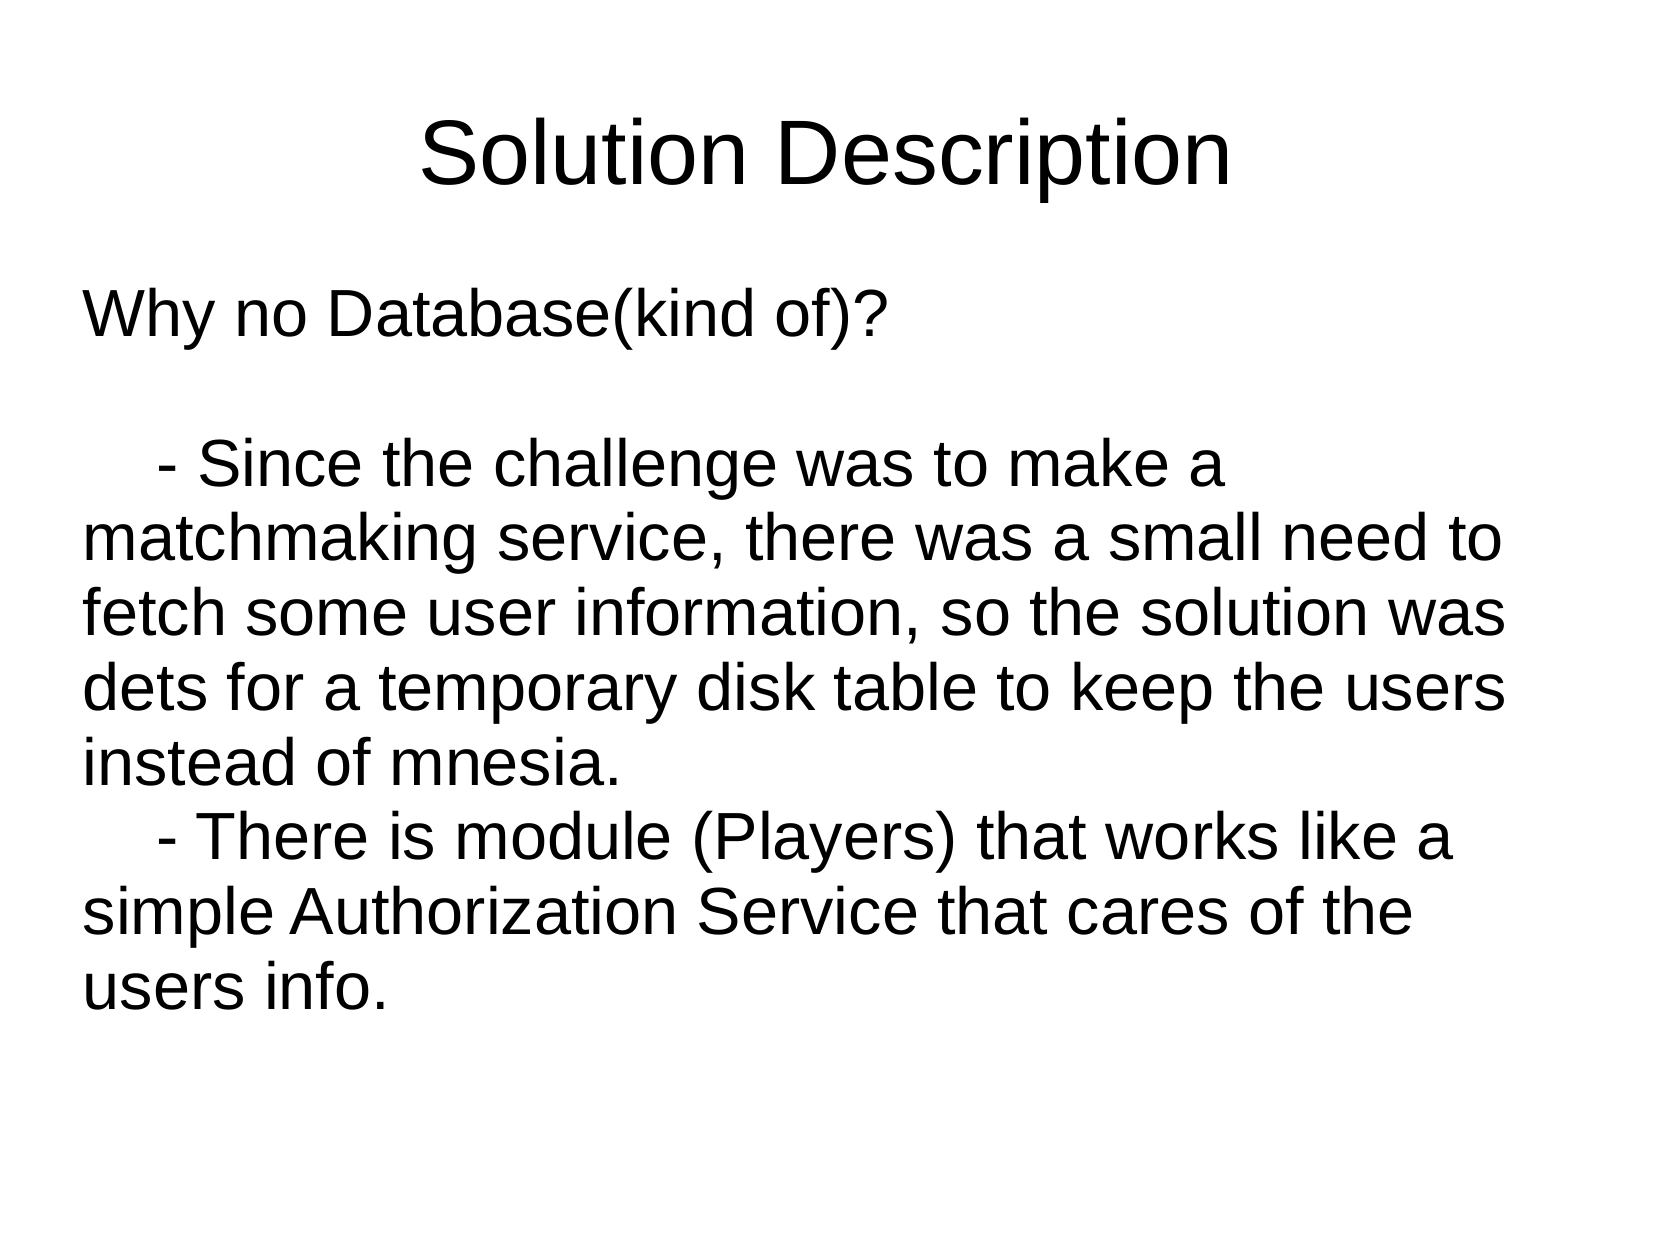

# Solution Description
Why no Database(kind of)?
	- Since the challenge was to make a matchmaking service, there was a small need to fetch some user information, so the solution was dets for a temporary disk table to keep the users instead of mnesia.
	- There is module (Players) that works like a simple Authorization Service that cares of the users info.